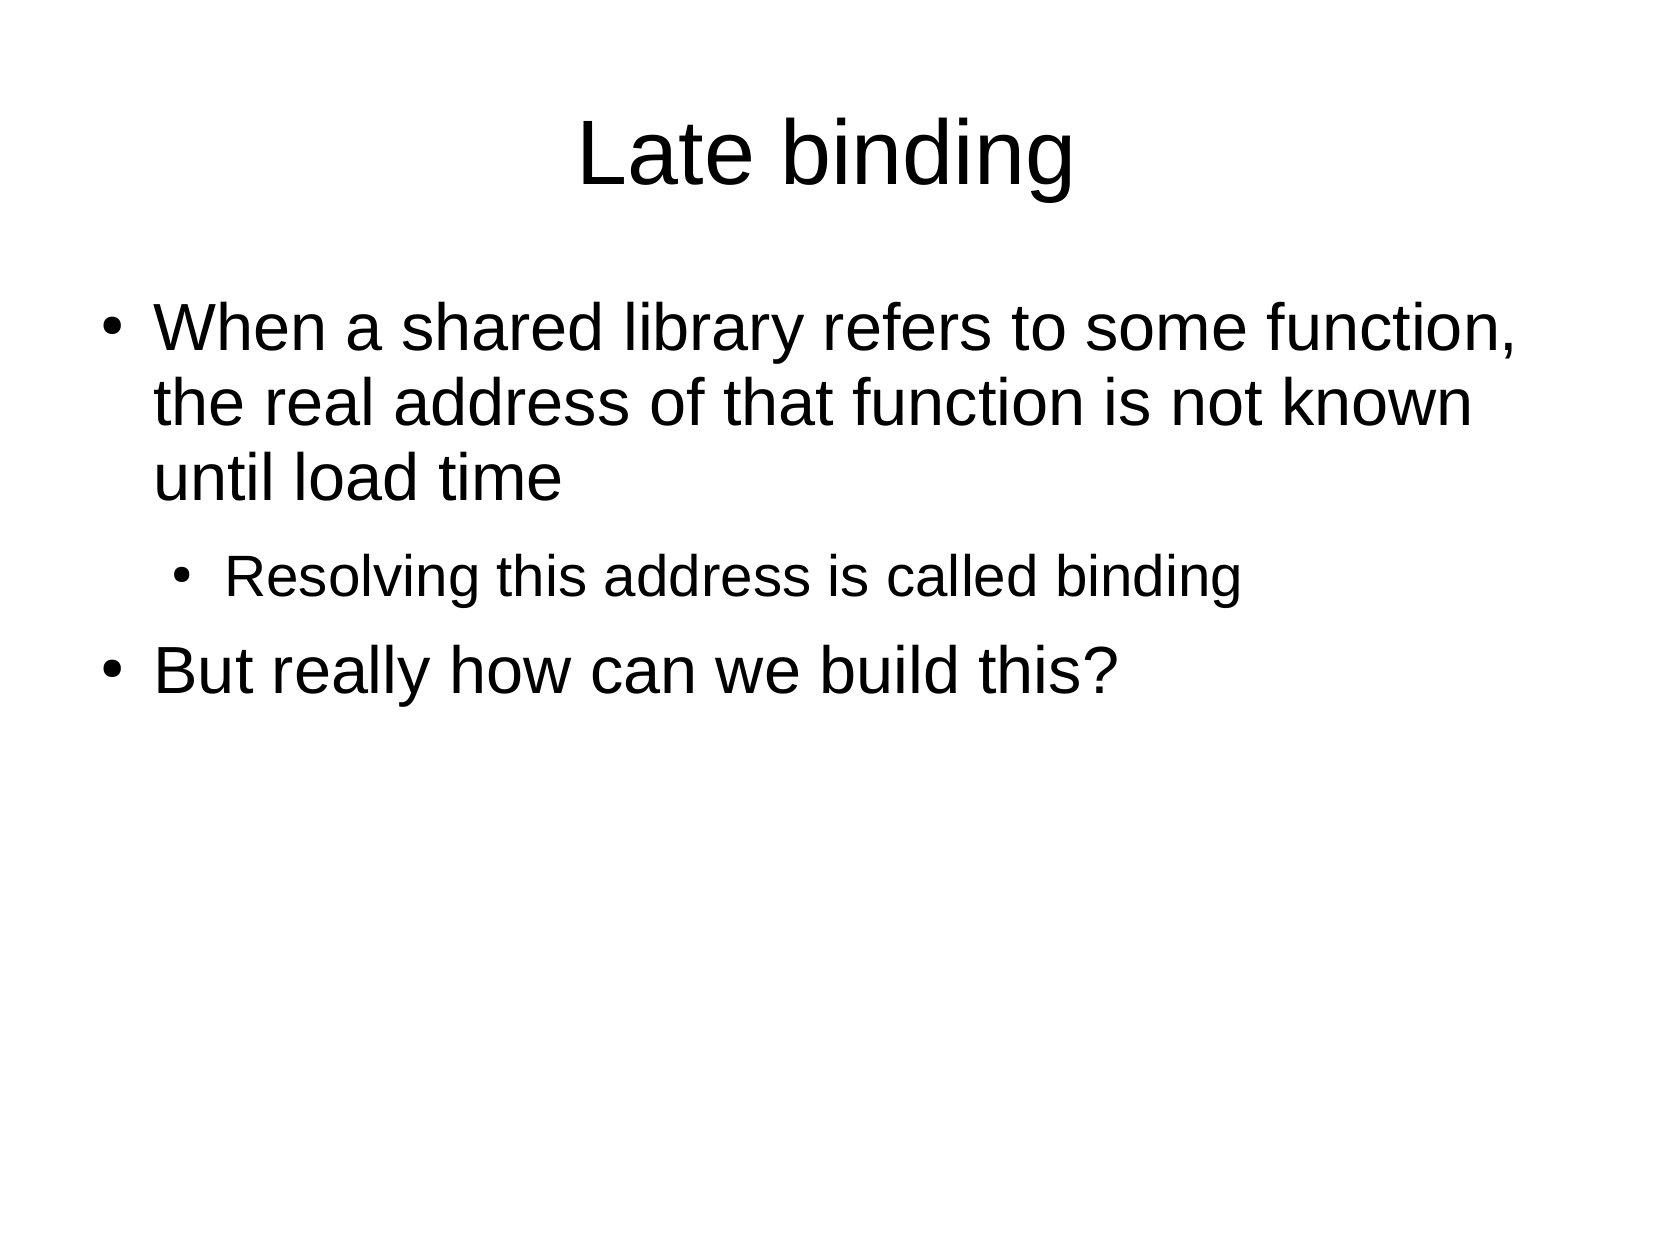

# Late binding
When a shared library refers to some function, the real address of that function is not known until load time
Resolving this address is called binding
But really how can we build this?